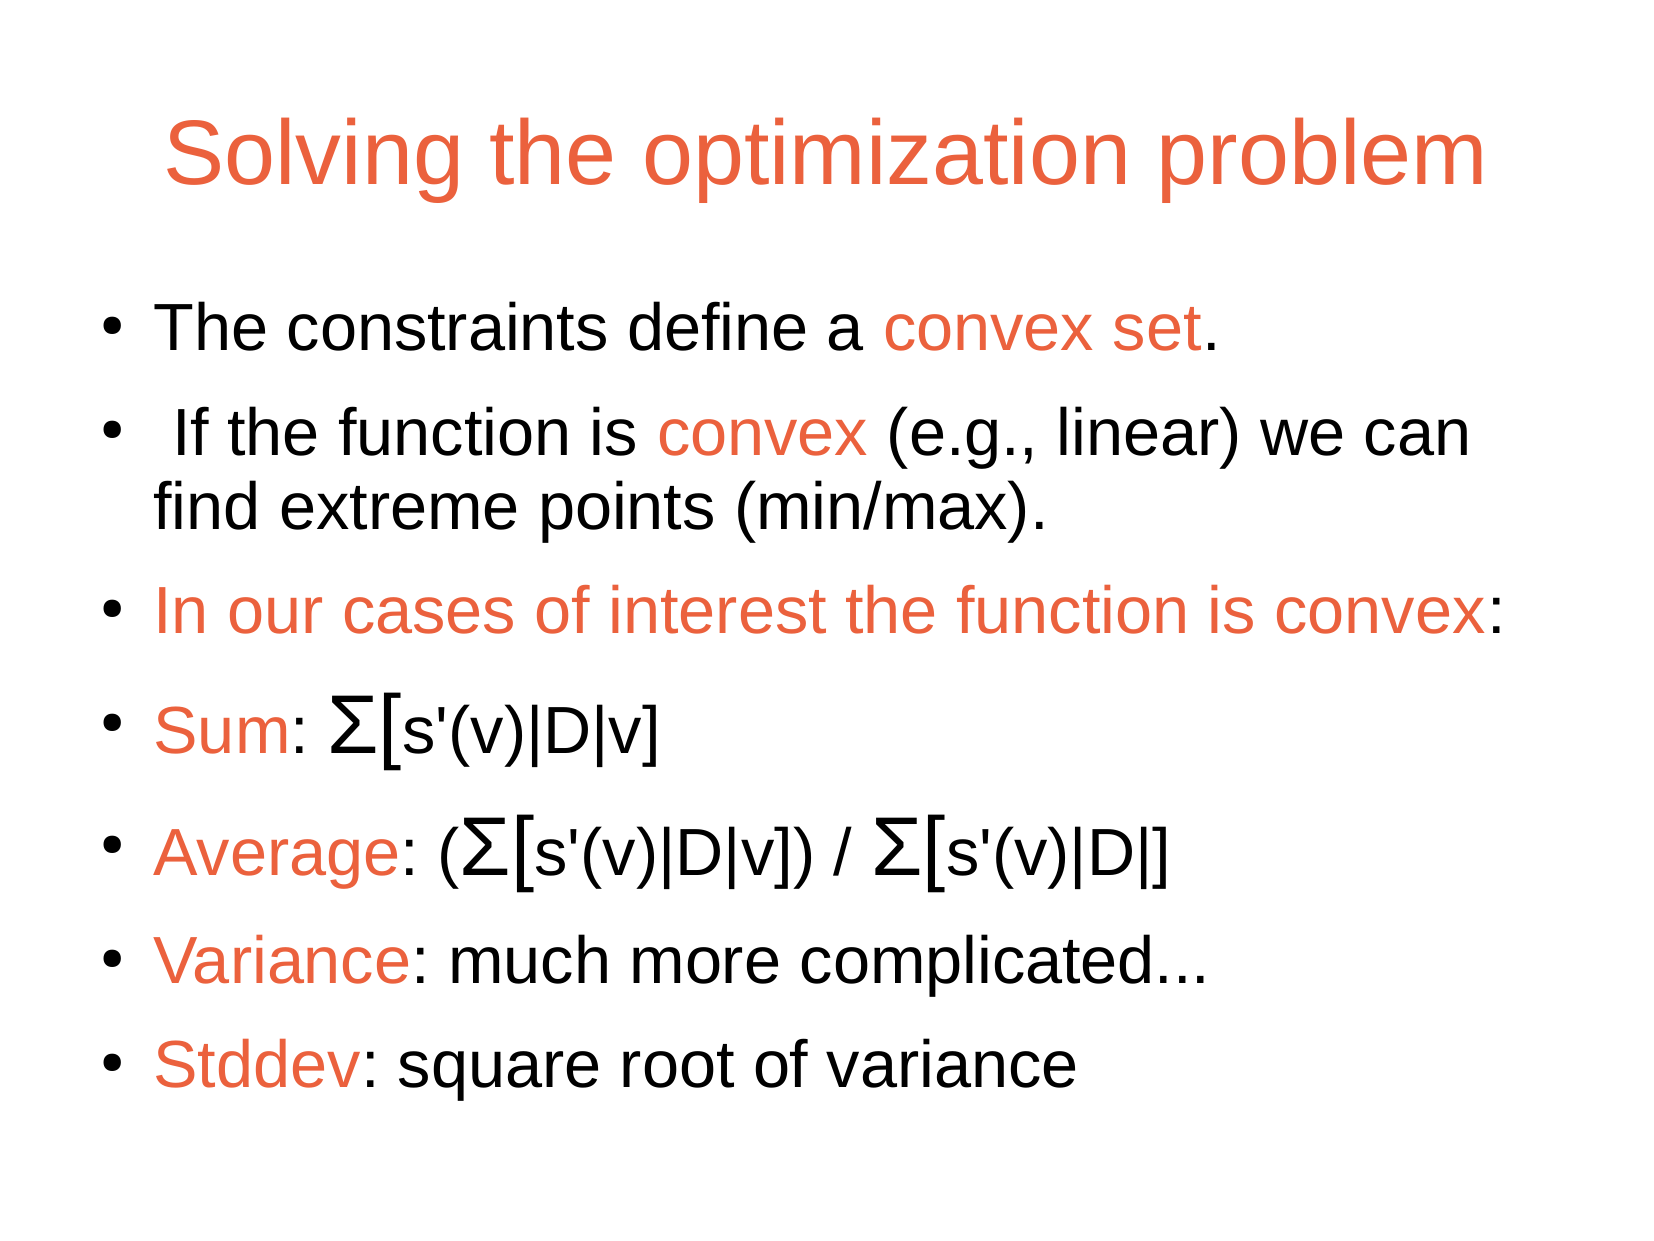

# Solving the optimization problem
The constraints define a convex set.
 If the function is convex (e.g., linear) we can find extreme points (min/max).
In our cases of interest the function is convex:
Sum: Σ[s'(v)|D|v]
Average: (Σ[s'(v)|D|v]) / Σ[s'(v)|D|]
Variance: much more complicated...
Stddev: square root of variance